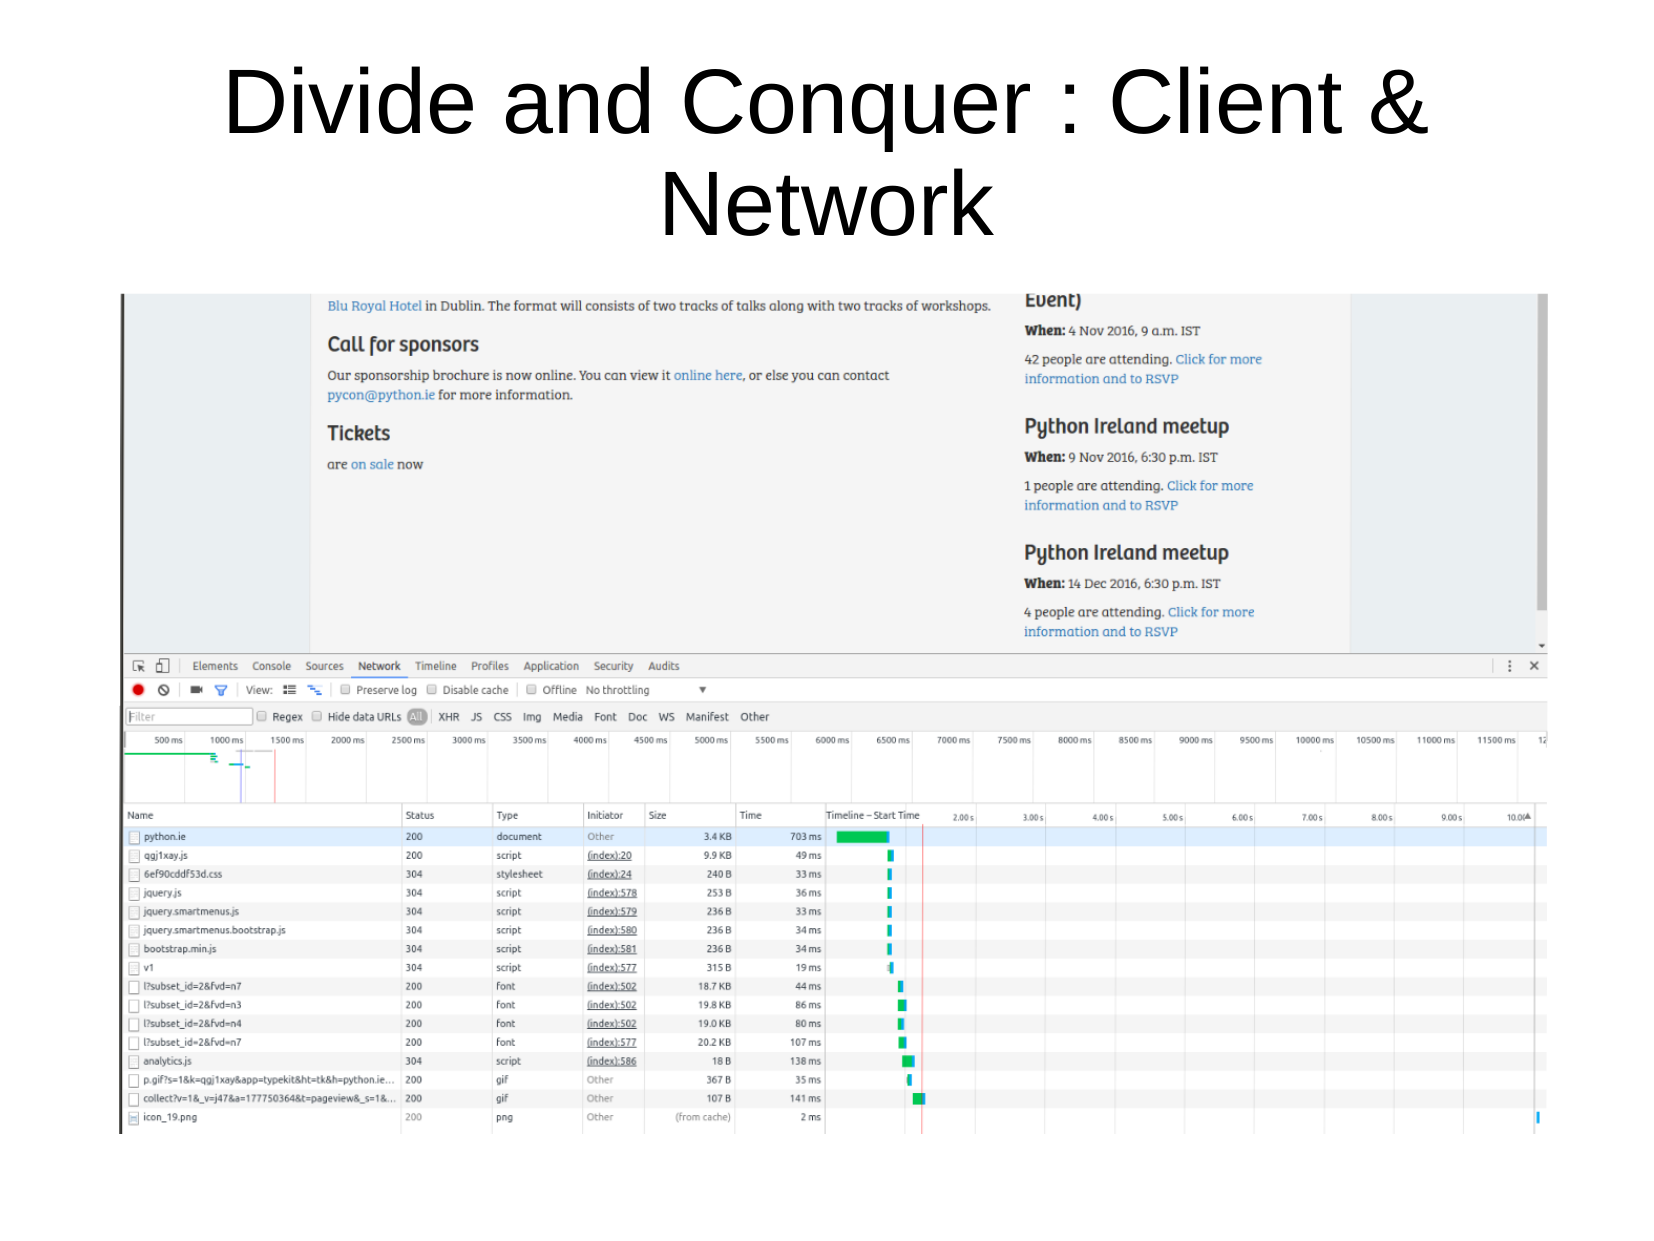

# Divide and Conquer : Client & Network